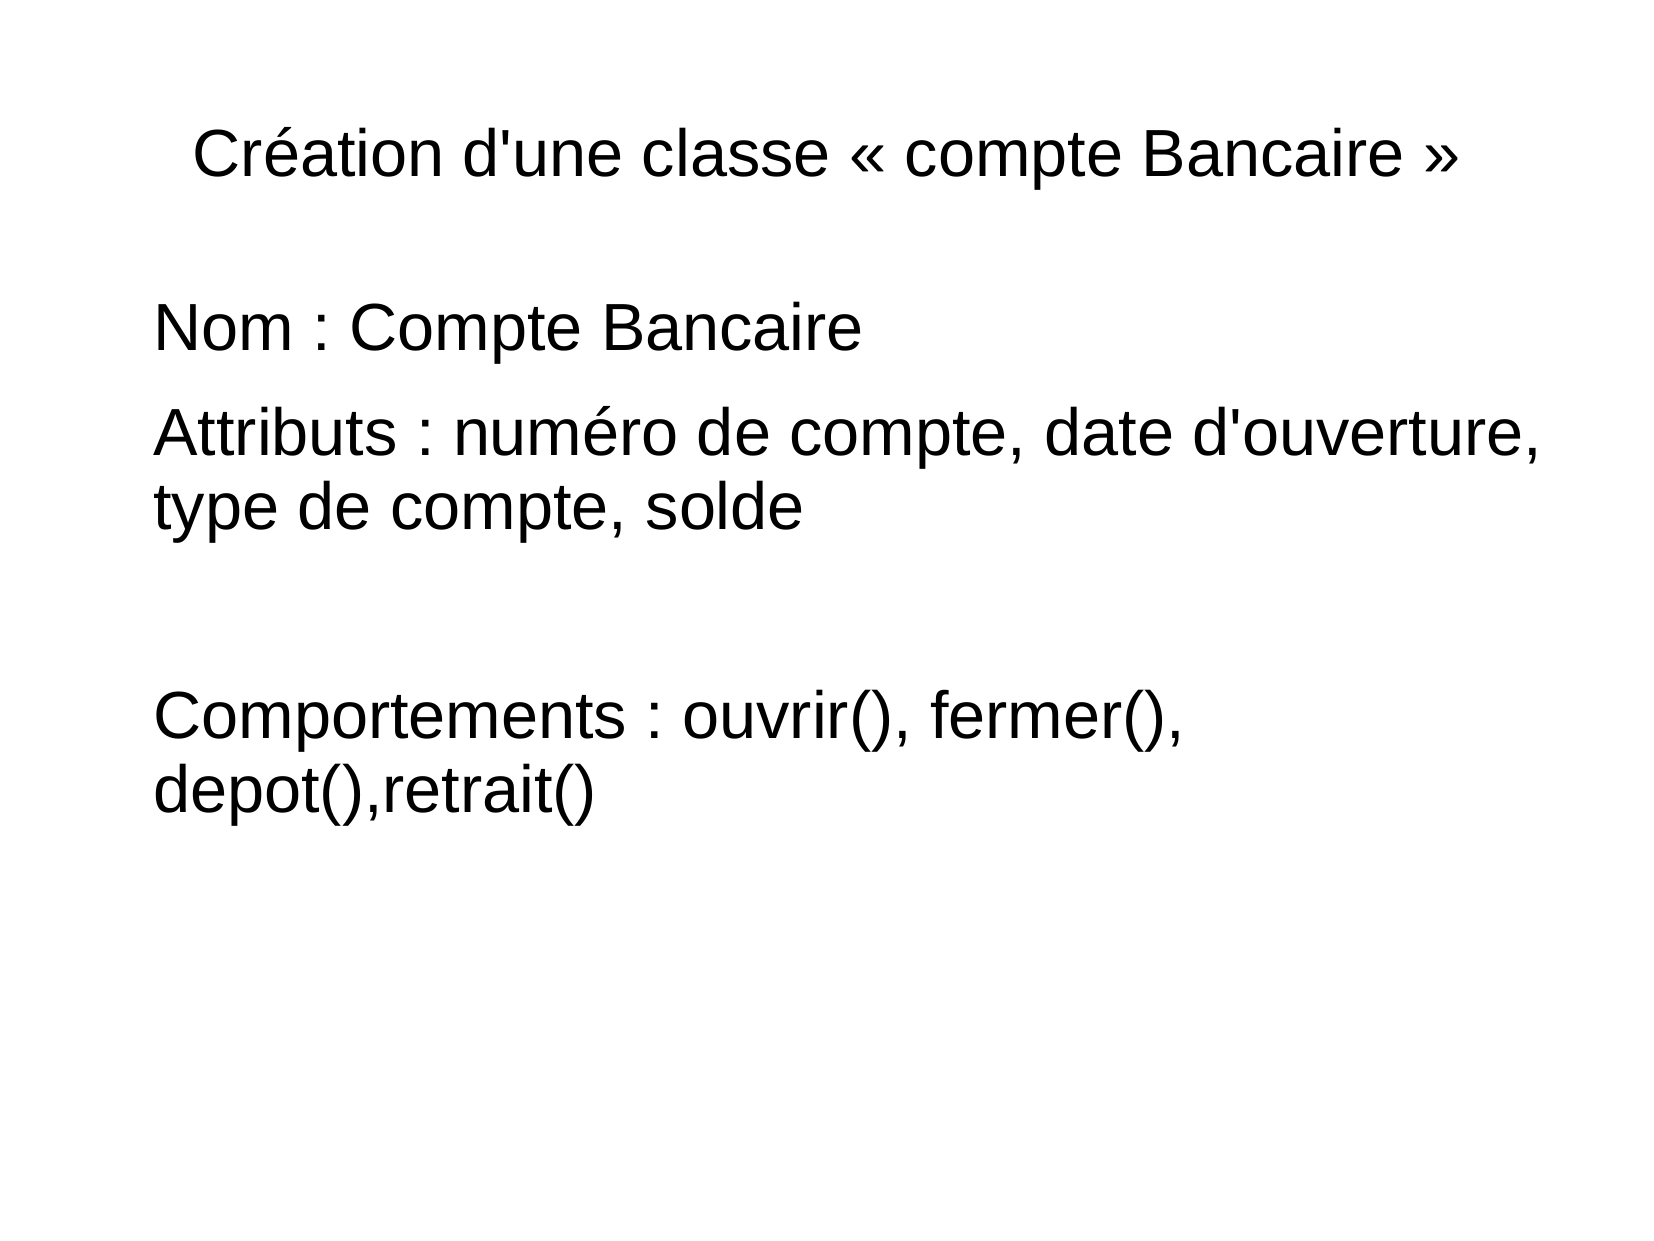

# Création d'une classe « compte Bancaire »
Nom : Compte Bancaire
Attributs : numéro de compte, date d'ouverture, type de compte, solde
Comportements : ouvrir(), fermer(), depot(),retrait()